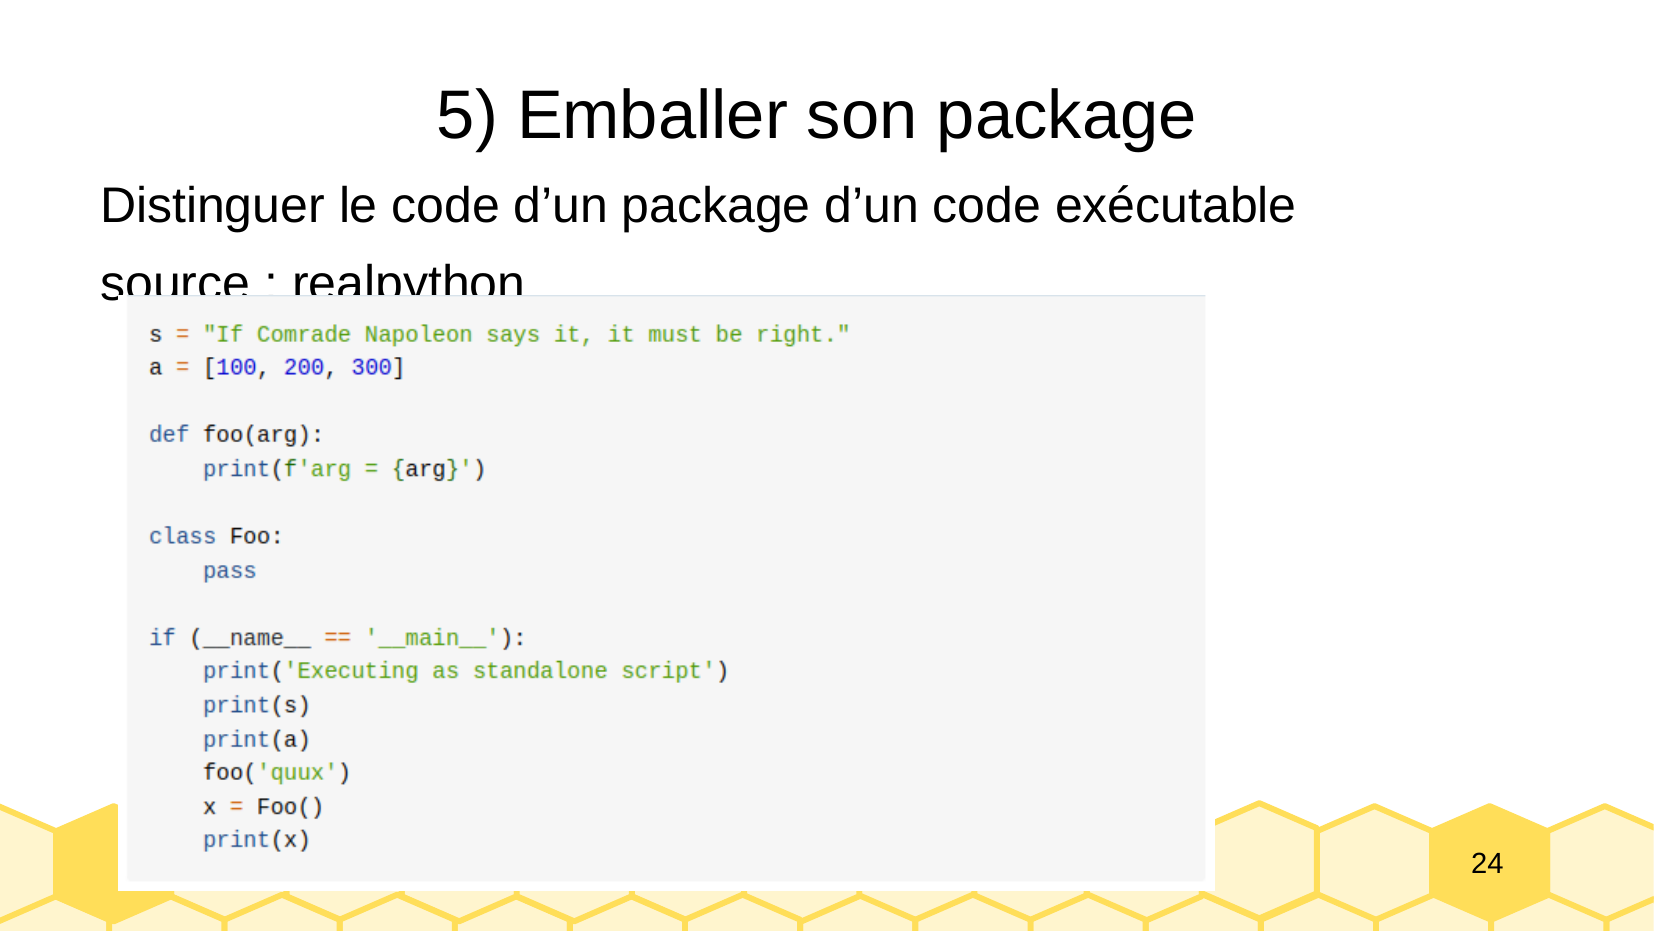

5) Emballer son package
# Distinguer le code d’un package d’un code exécutable
source : realpython